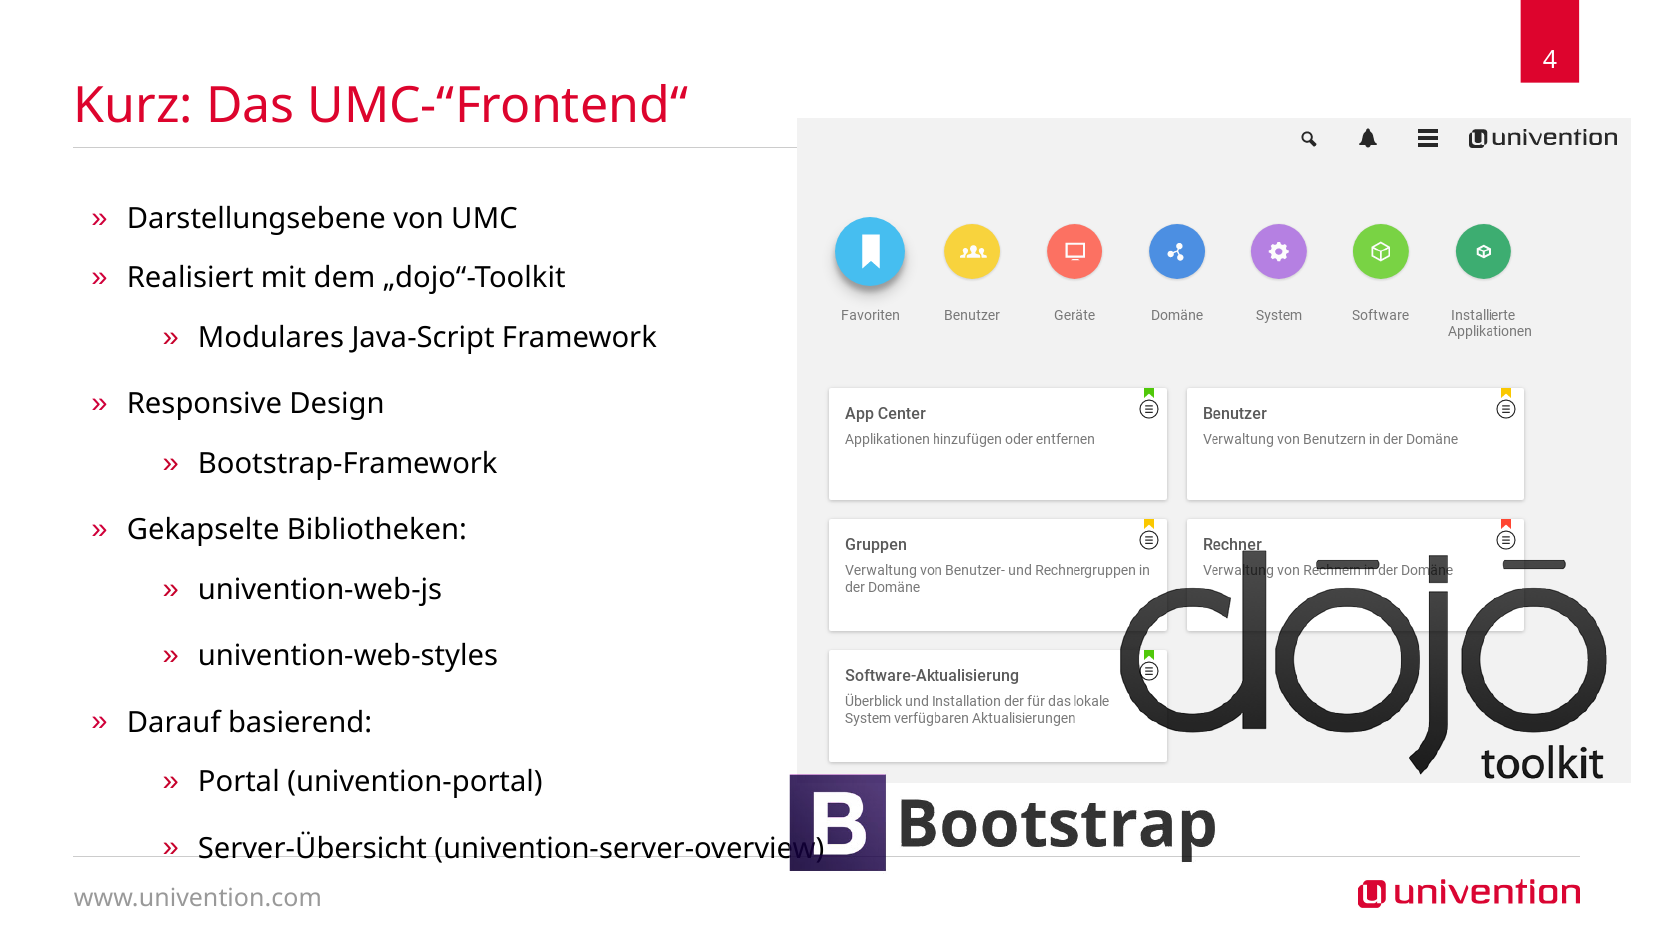

# Kurz: Das UMC-“Frontend“
Darstellungsebene von UMC
Realisiert mit dem „dojo“-Toolkit
Modulares Java-Script Framework
Responsive Design
Bootstrap-Framework
Gekapselte Bibliotheken:
univention-web-js
univention-web-styles
Darauf basierend:
Portal (univention-portal)
Server-Übersicht (univention-server-overview)